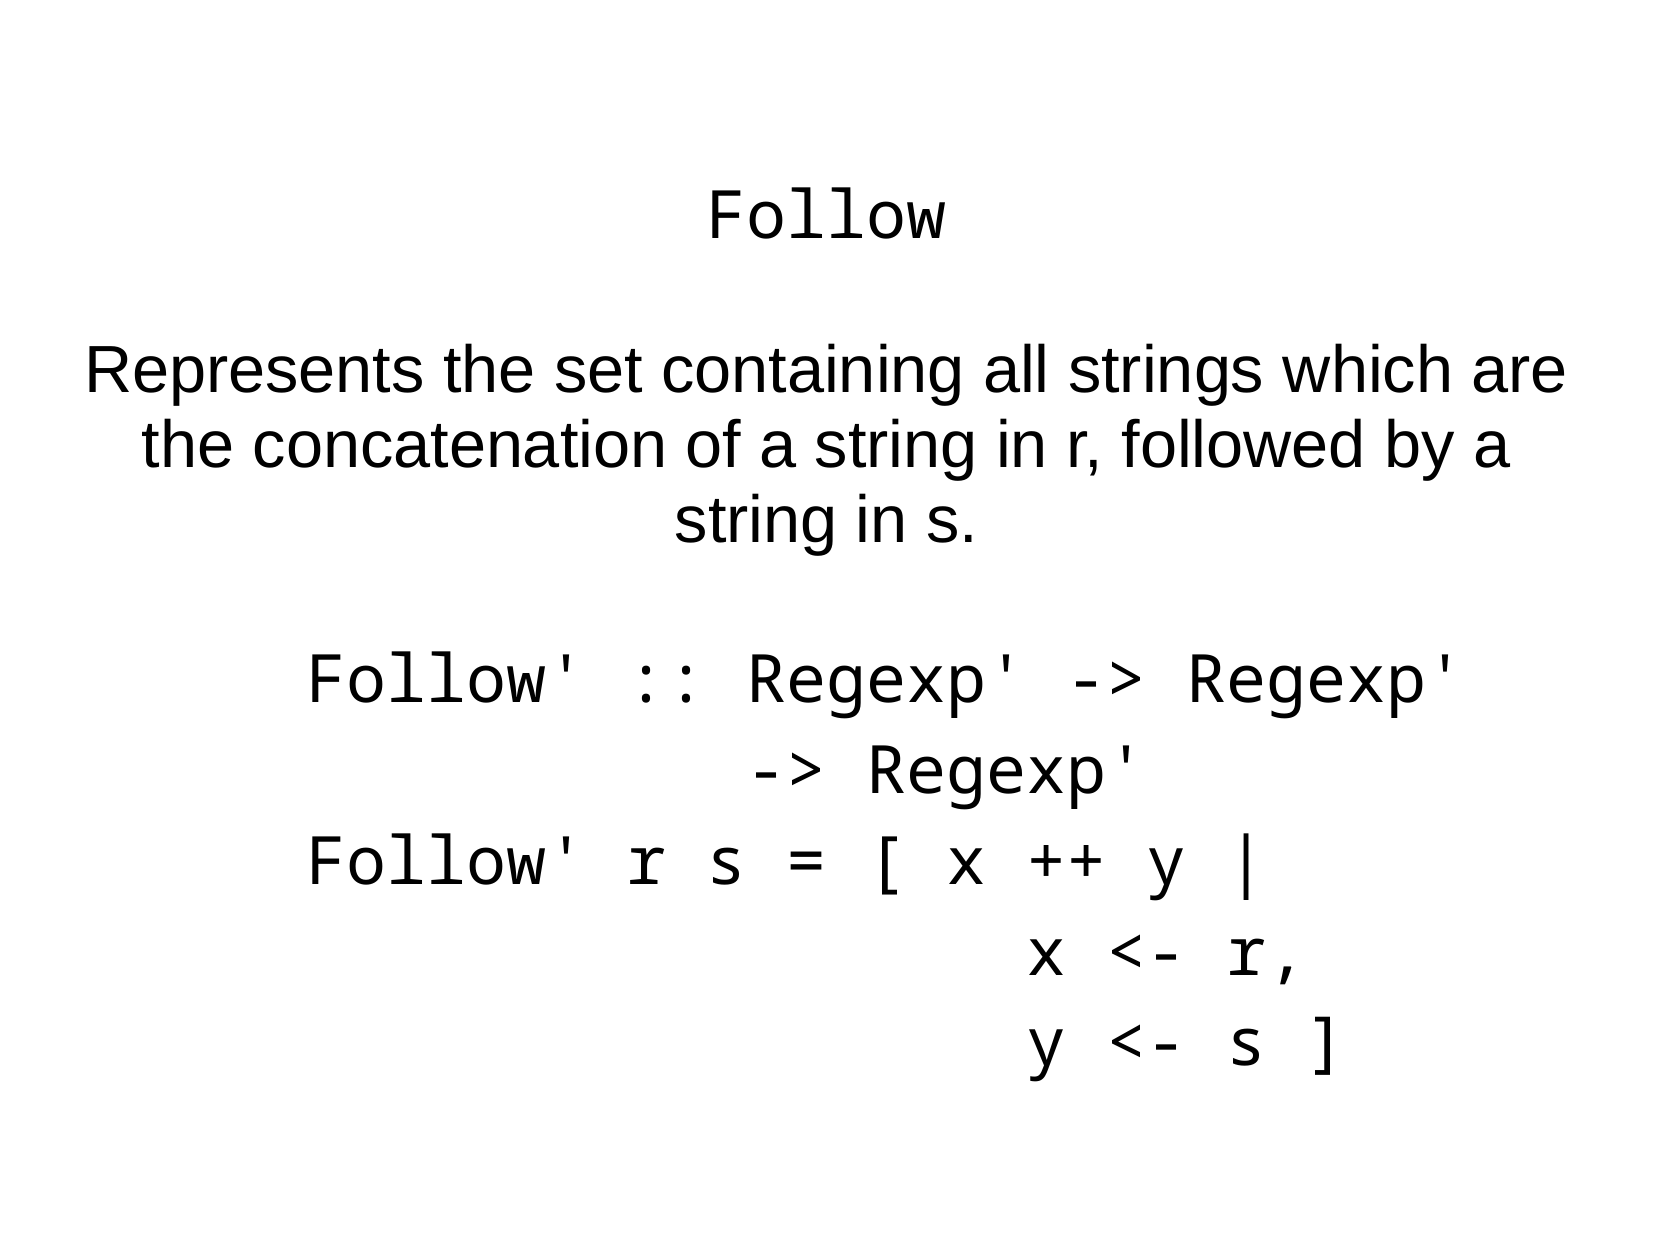

# Follow
Represents the set containing all strings which are the concatenation of a string in r, followed by a string in s.
 Follow' :: Regexp' -> Regexp'
 -> Regexp'
 Follow' r s = [ x ++ y |
 x <- r,
 y <- s ]